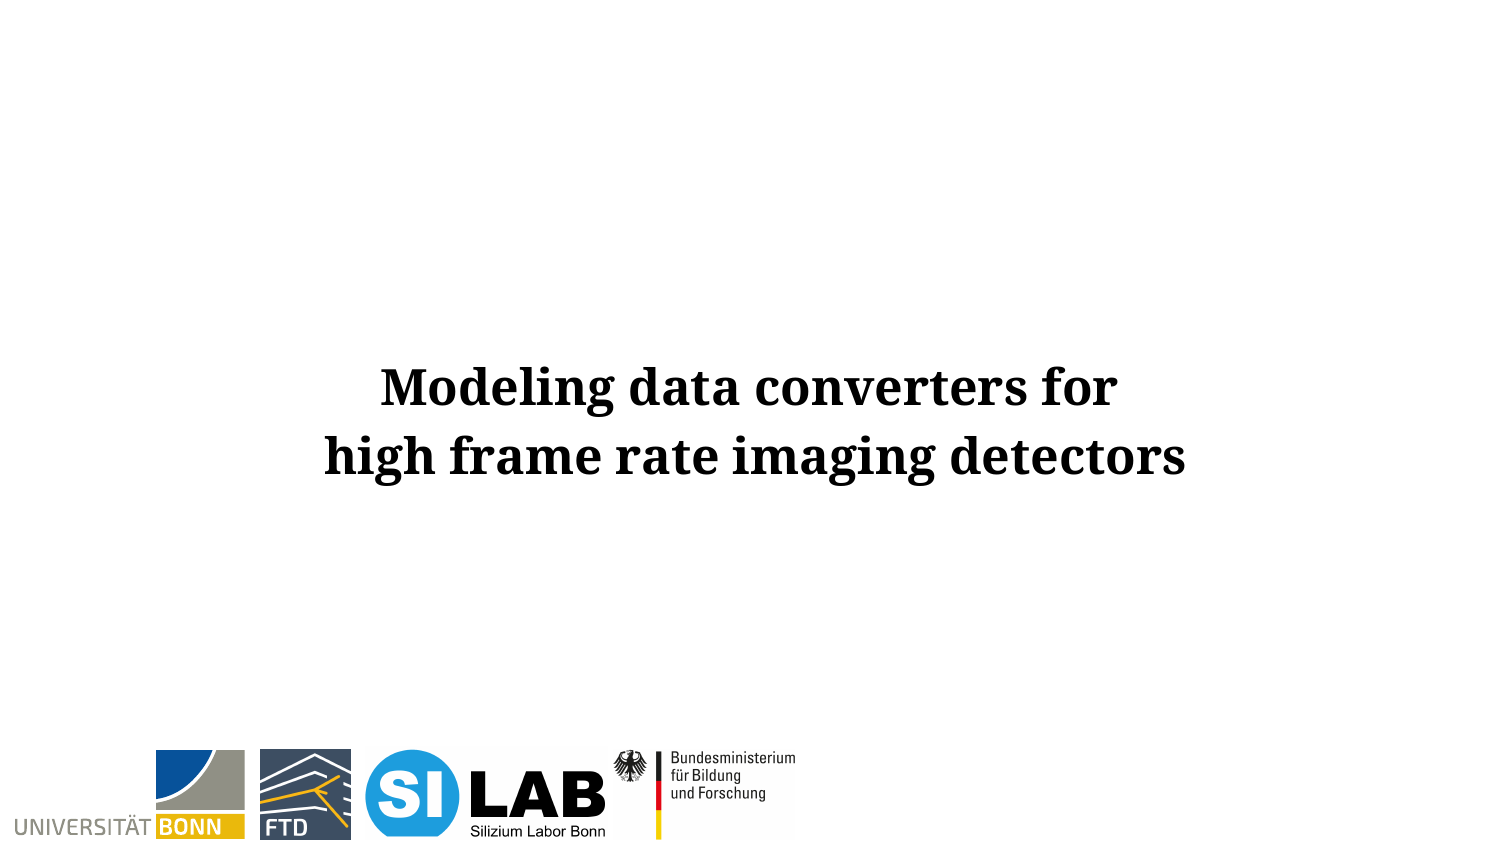

Modeling data converters for
high frame rate imaging detectors